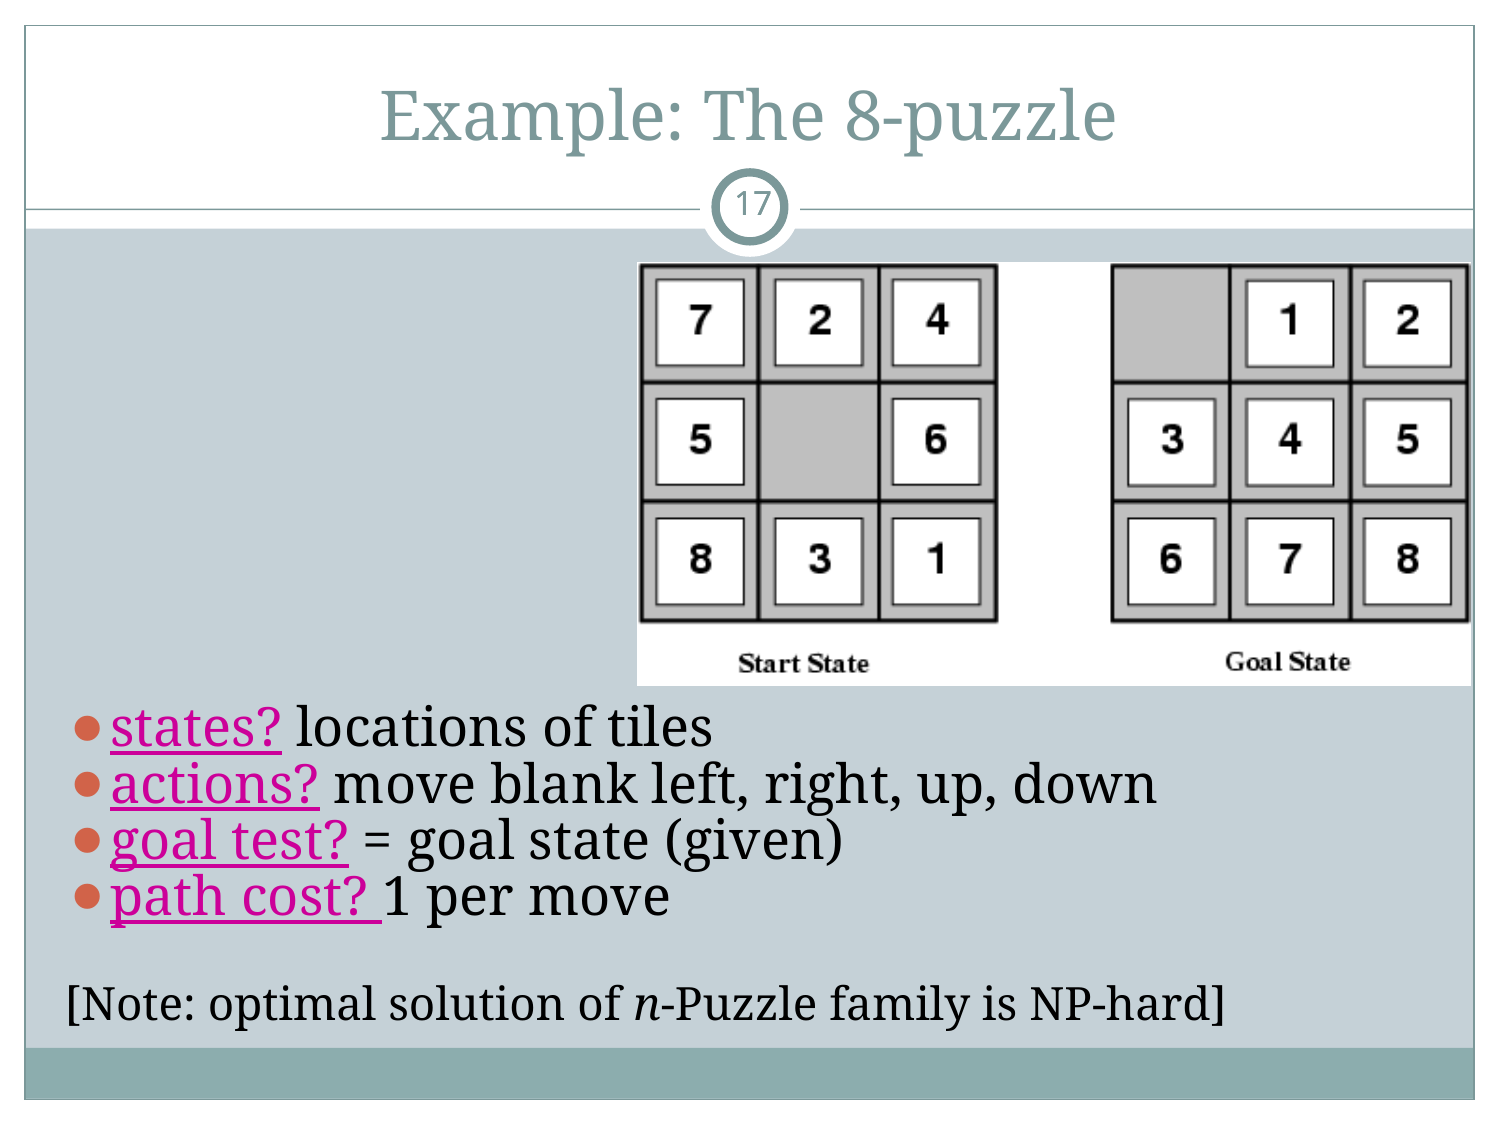

# Example: The 8-puzzle
states? locations of tiles
actions? move blank left, right, up, down
goal test? = goal state (given)
path cost? 1 per move
[Note: optimal solution of n-Puzzle family is NP-hard]